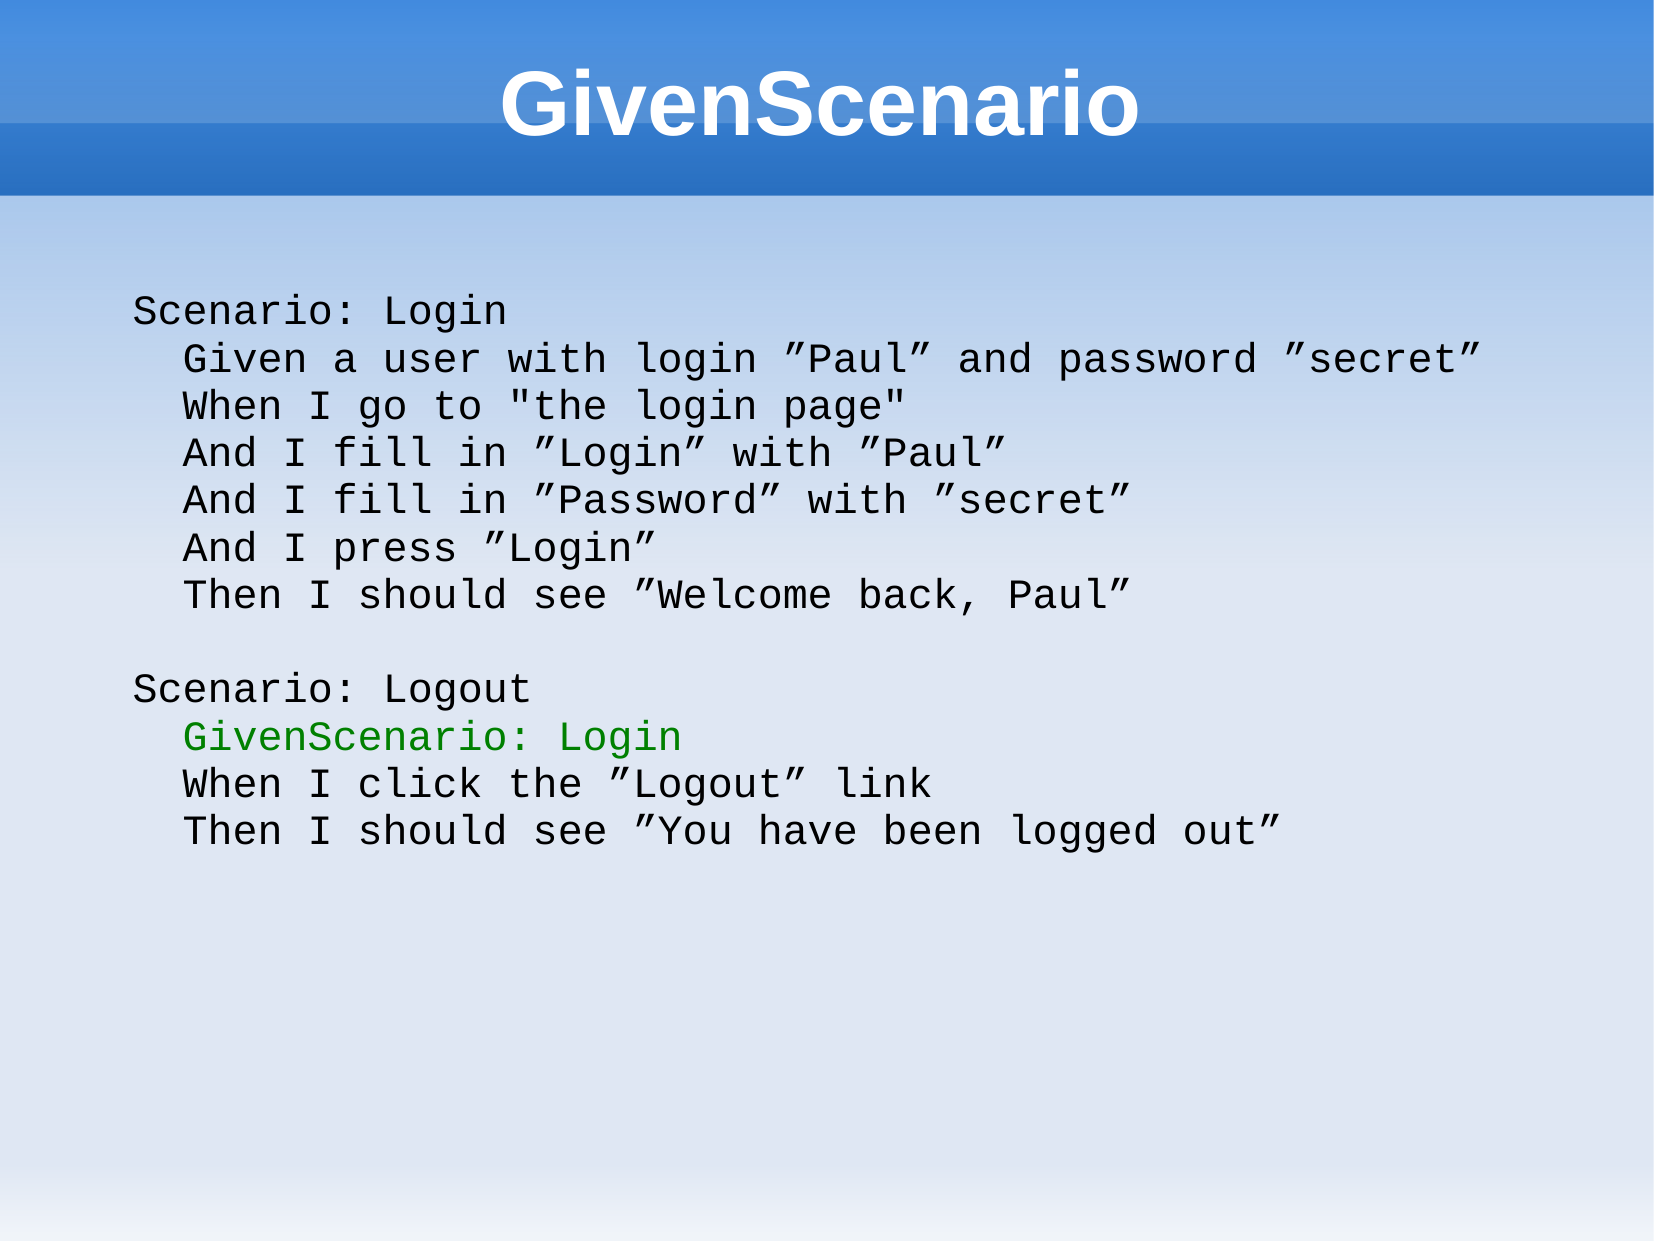

# GivenScenario
 Scenario: Login
 Given a user with login ”Paul” and password ”secret”
 When I go to "the login page"
 And I fill in ”Login” with ”Paul”
 And I fill in ”Password” with ”secret”
 And I press ”Login”
 Then I should see ”Welcome back, Paul”
 Scenario: Logout
 GivenScenario: Login
 When I click the ”Logout” link
 Then I should see ”You have been logged out”